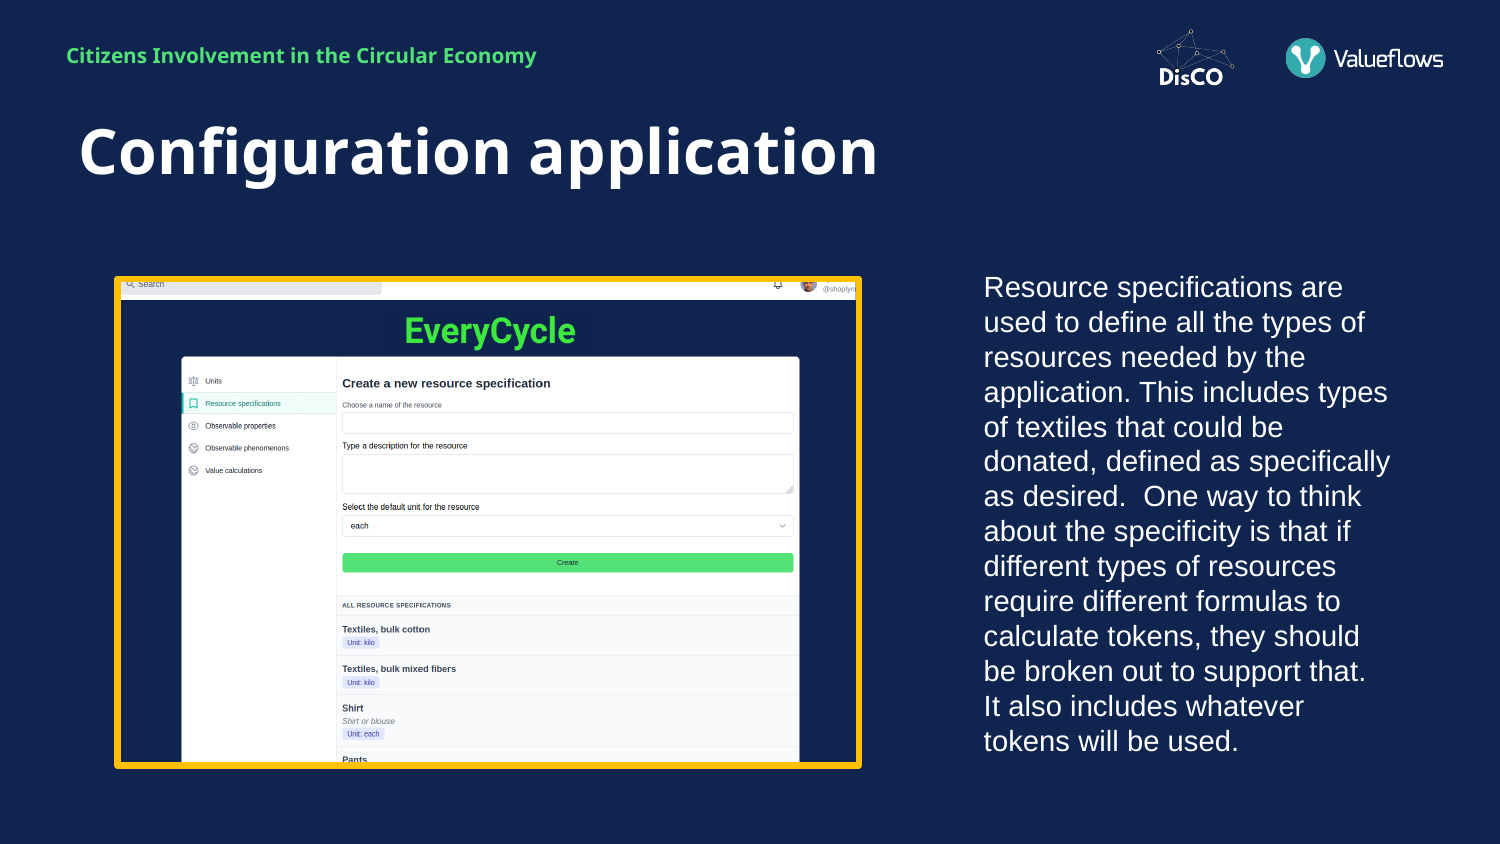

Configuration application
# Resource specifications are used to define all the types of resources needed by the application. This includes types of textiles that could be donated, defined as specifically as desired. One way to think about the specificity is that if different types of resources require different formulas to calculate tokens, they should be broken out to support that. It also includes whatever tokens will be used.